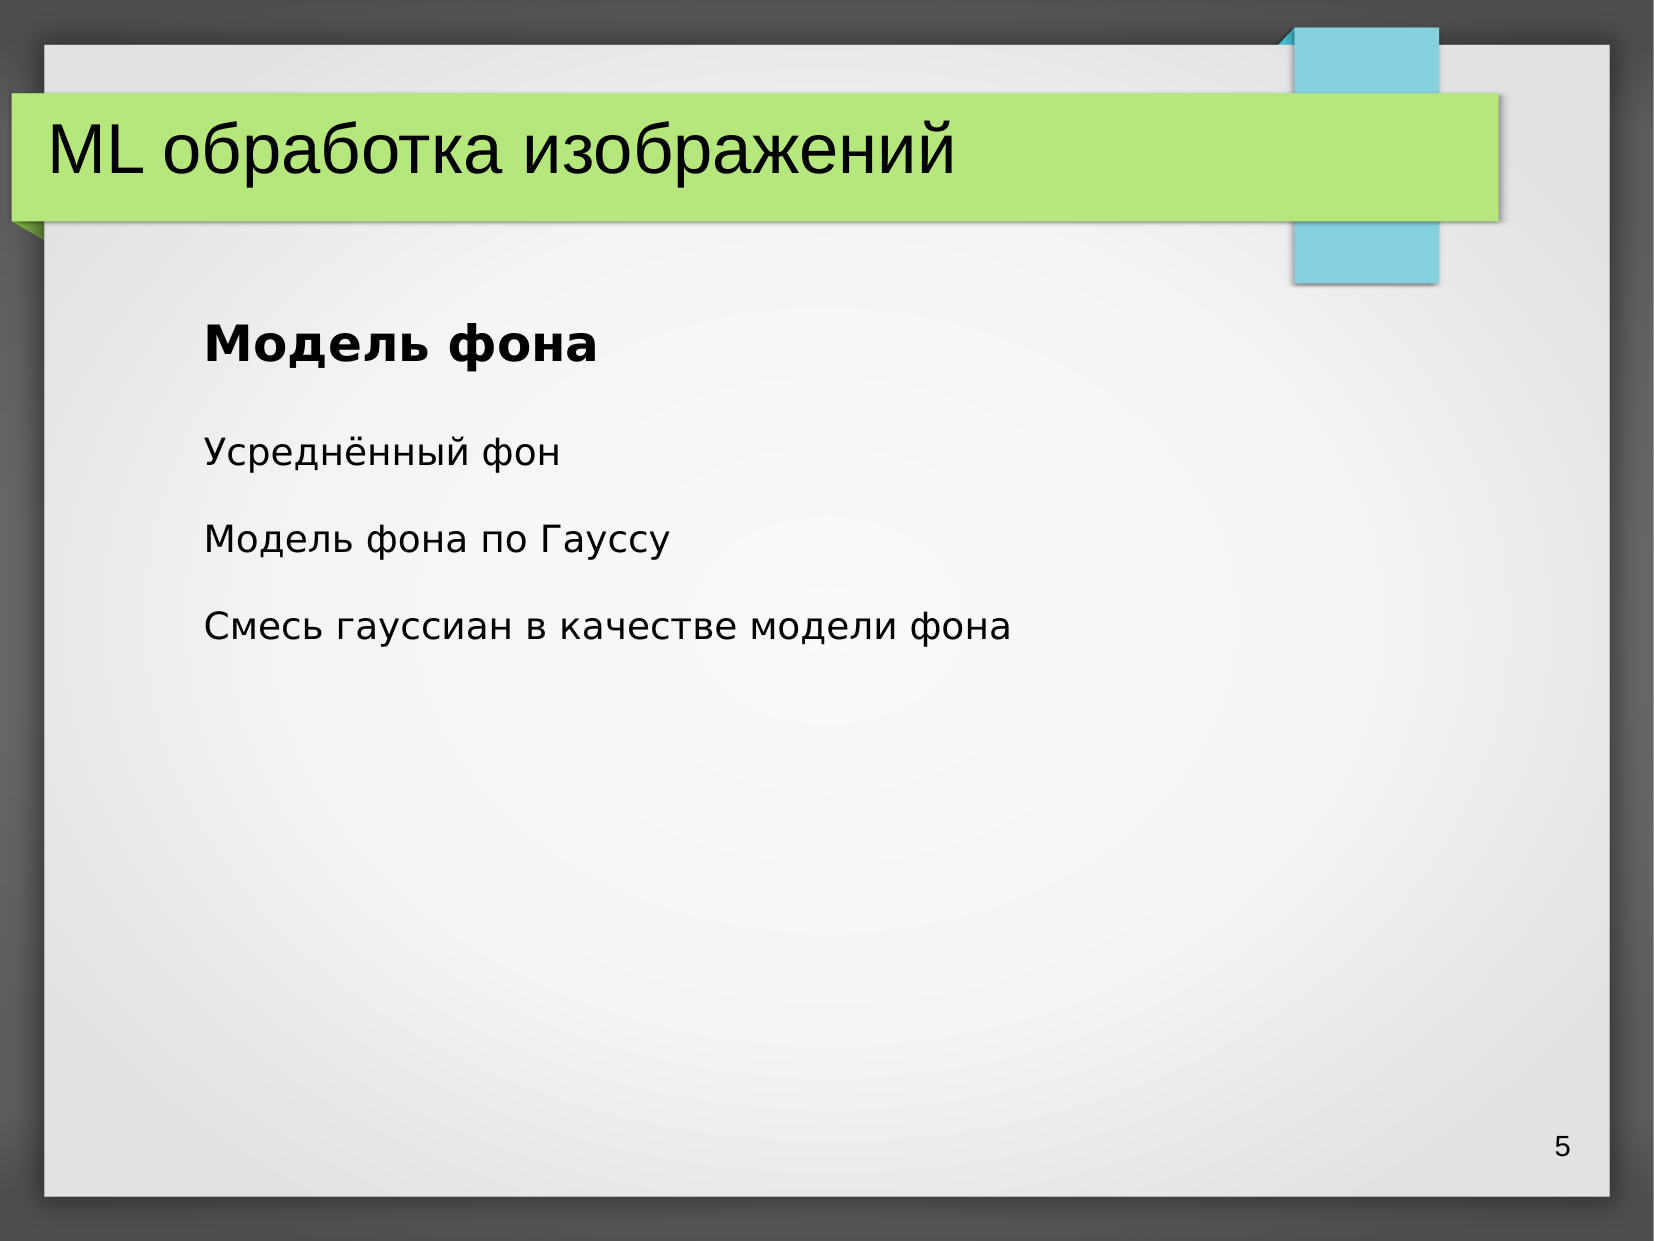

# ML обработка изображений
Модель фона
Усреднённый фон
Модель фона по Гауссу
Смесь гауссиан в качестве модели фона
5